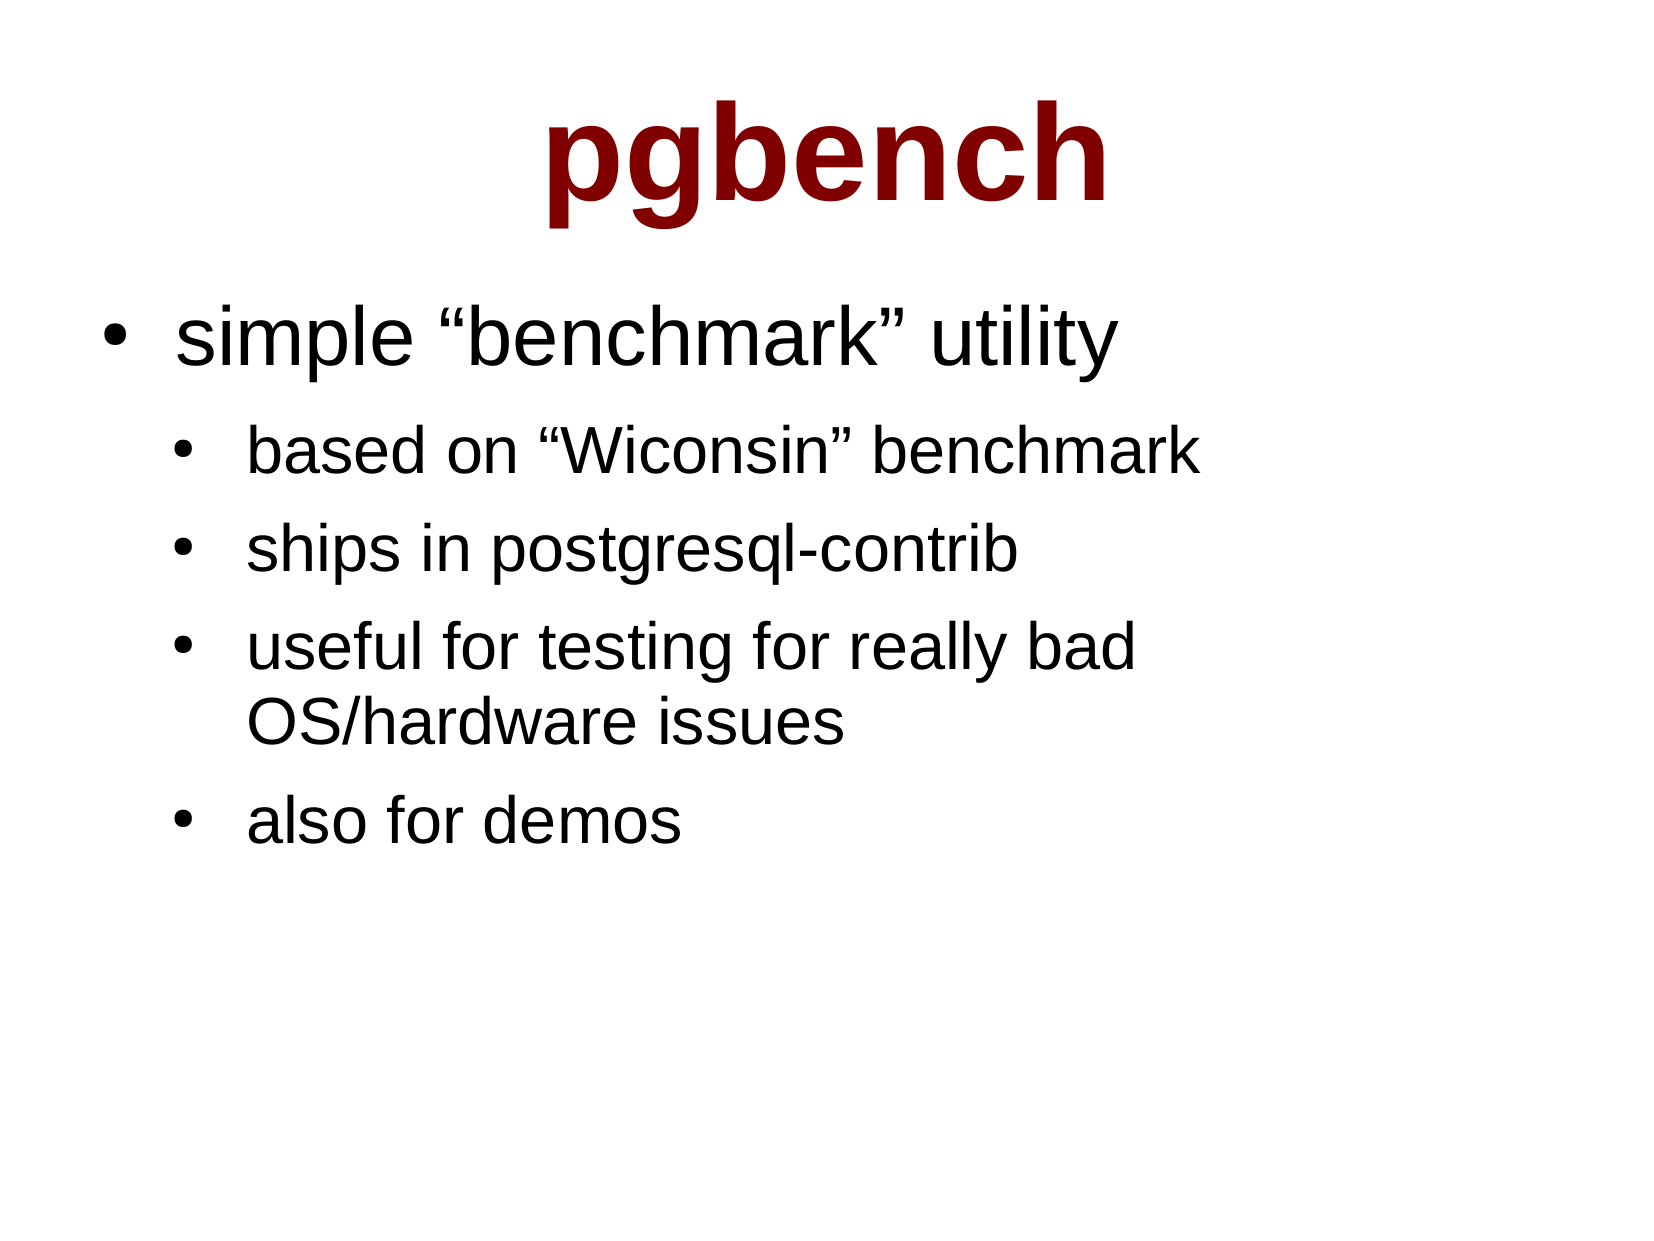

# pgbench
simple “benchmark” utility
based on “Wiconsin” benchmark
ships in postgresql-contrib
useful for testing for really bad
OS/hardware issues
also for demos